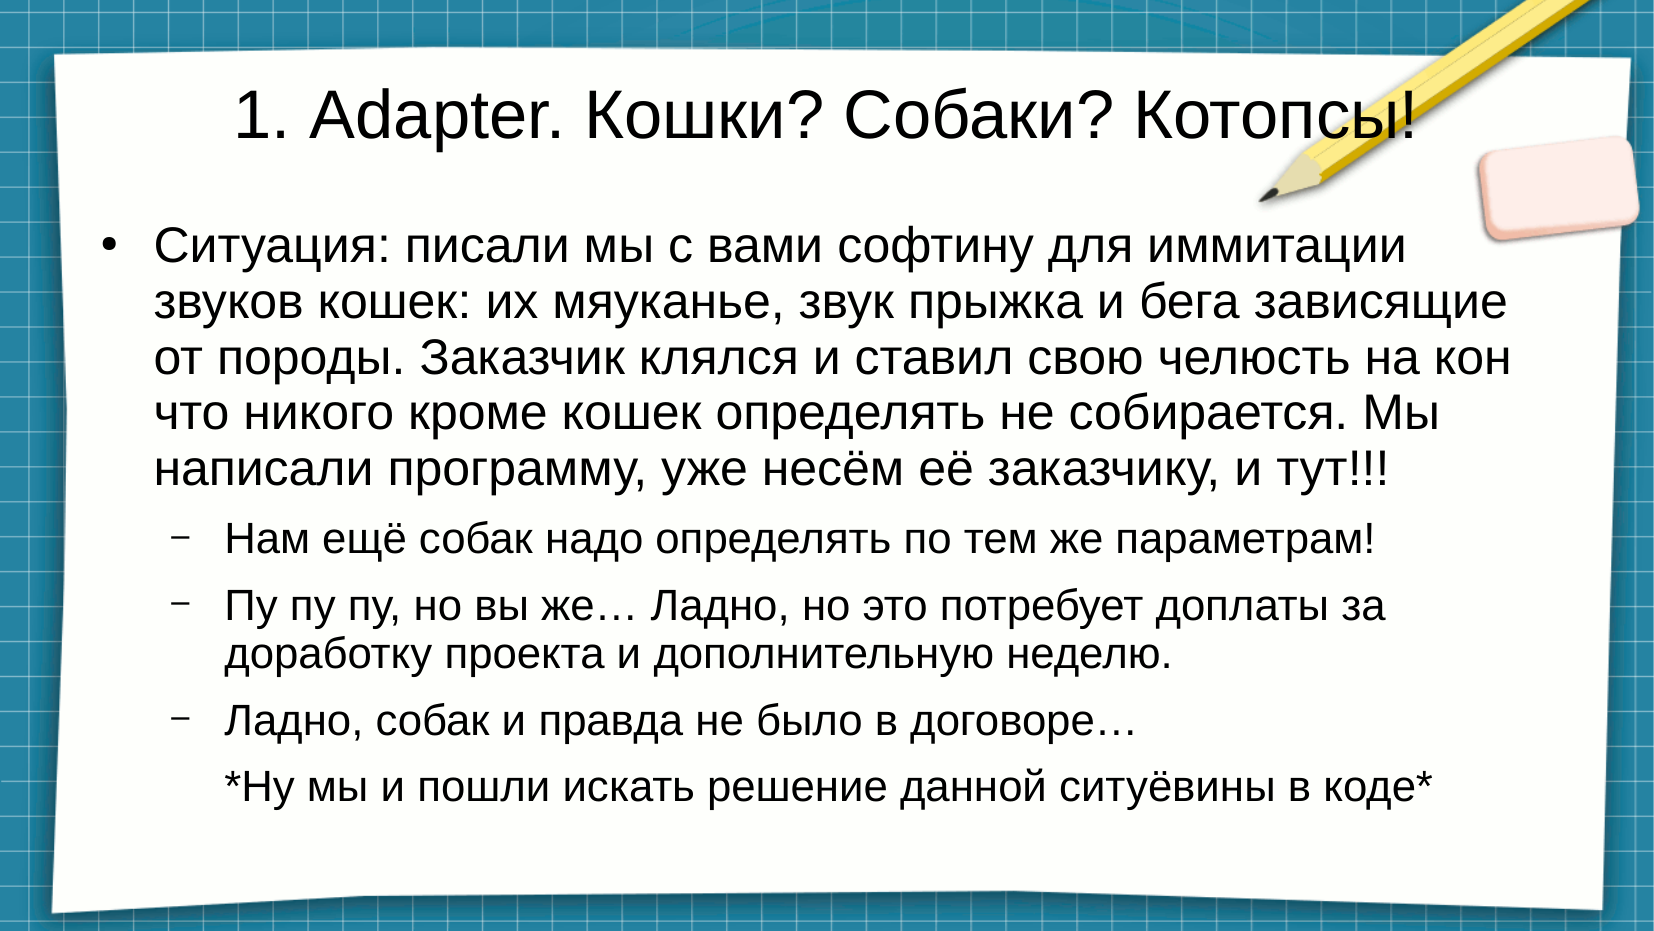

# 1. Adapter. Кошки? Собаки? Котопсы!
Ситуация: писали мы с вами софтину для иммитации звуков кошек: их мяуканье, звук прыжка и бега зависящие от породы. Заказчик клялся и ставил свою челюсть на кон что никого кроме кошек определять не собирается. Мы написали программу, уже несём её заказчику, и тут!!!
Нам ещё собак надо определять по тем же параметрам!
Пу пу пу, но вы же… Ладно, но это потребует доплаты за доработку проекта и дополнительную неделю.
Ладно, собак и правда не было в договоре…
*Ну мы и пошли искать решение данной ситуёвины в коде*